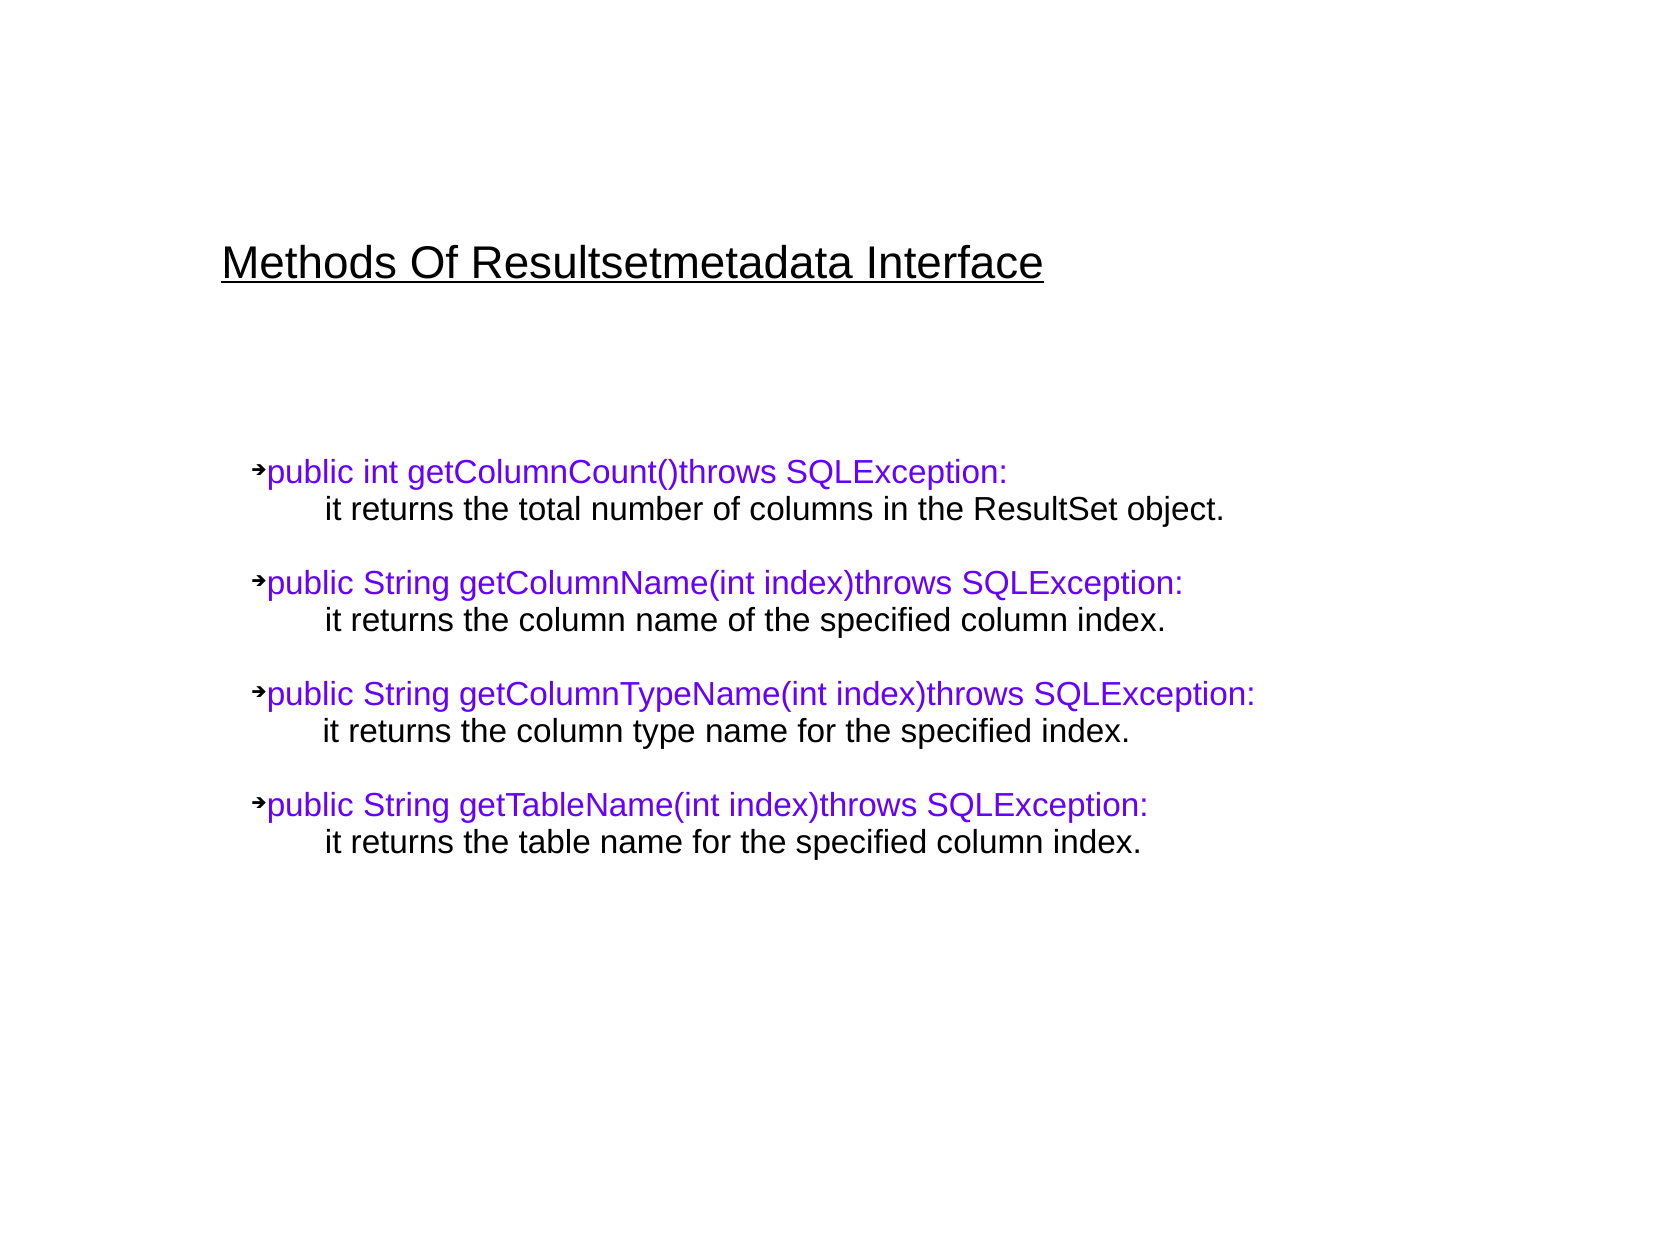

Methods Of Resultsetmetadata Interface
public int getColumnCount()throws SQLException:
	it returns the total number of columns in the ResultSet object.
public String getColumnName(int index)throws SQLException:
	it returns the column name of the specified column index.
public String getColumnTypeName(int index)throws SQLException:
 it returns the column type name for the specified index.
public String getTableName(int index)throws SQLException:
	it returns the table name for the specified column index.